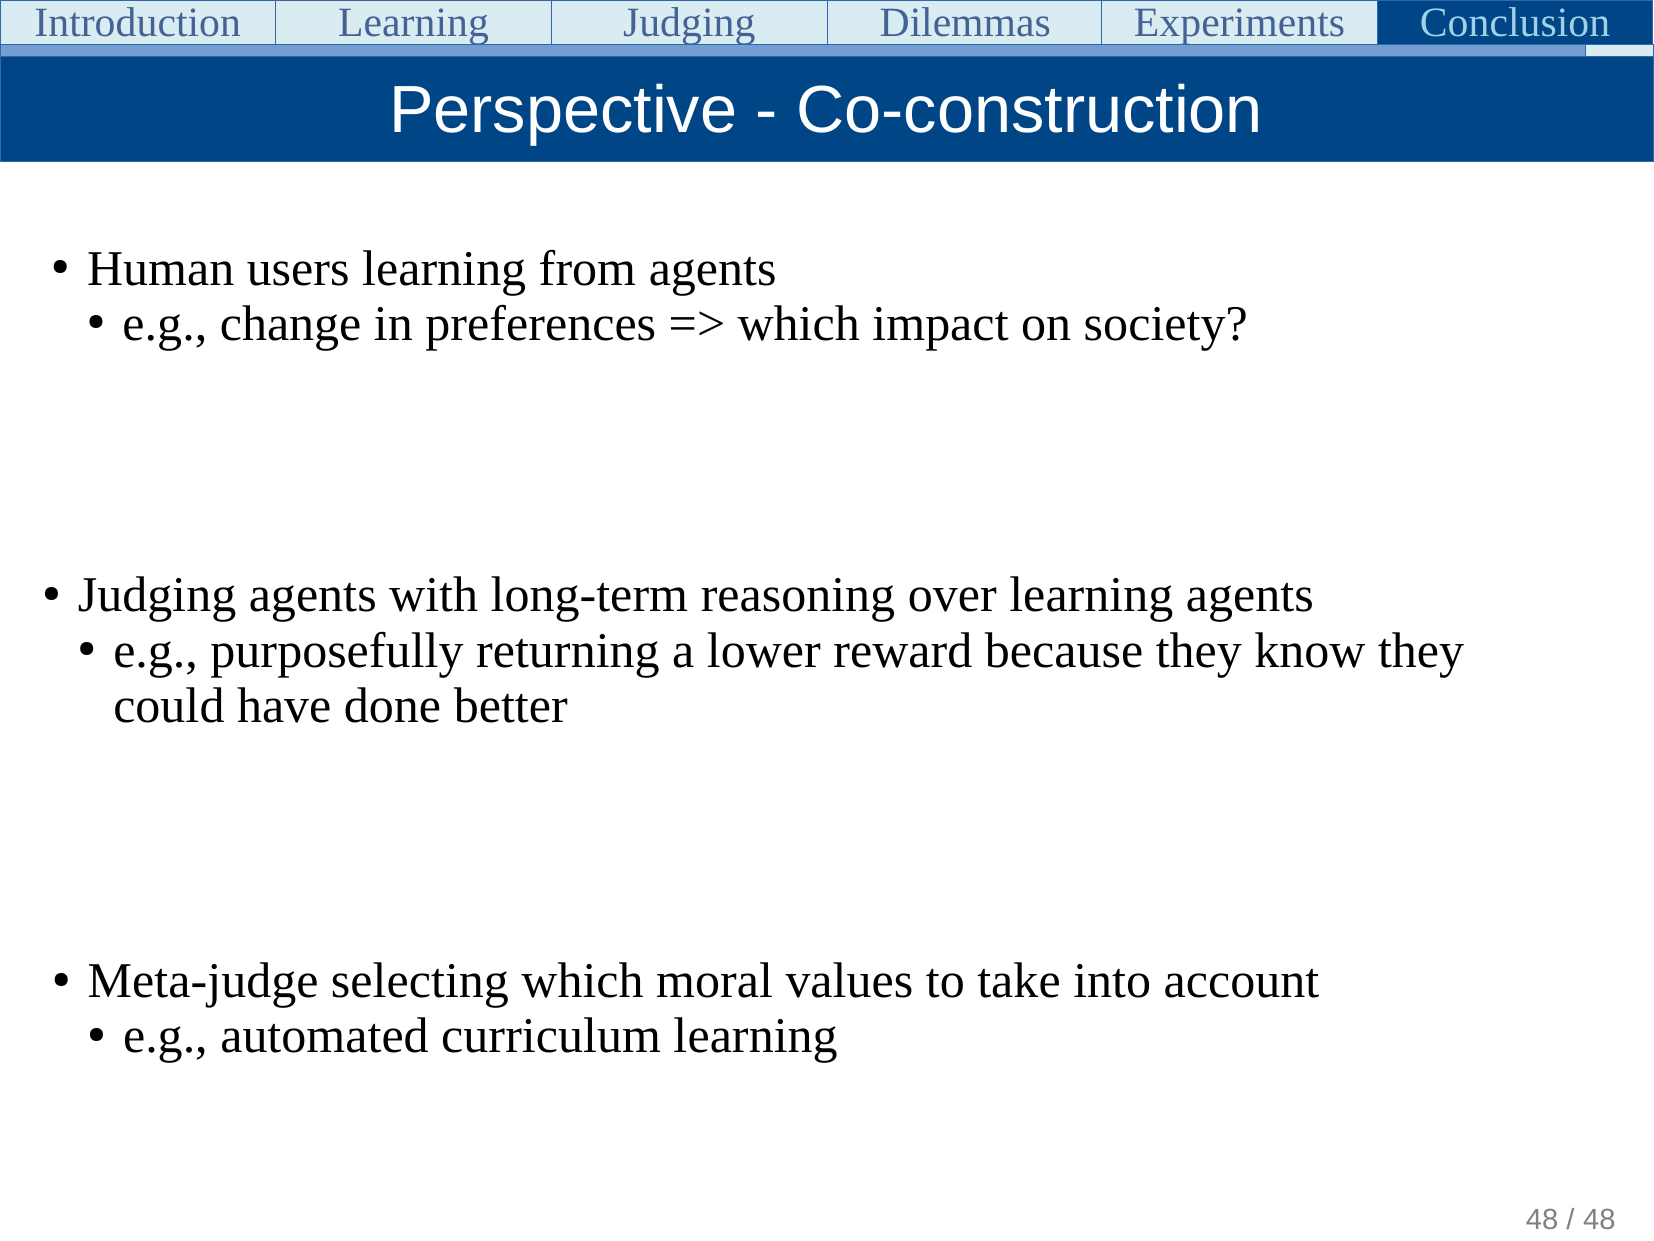

# Perspective - Co-construction
Human users learning from agents
e.g., change in preferences => which impact on society?
Judging agents with long-term reasoning over learning agents
e.g., purposefully returning a lower reward because they know they
could have done better
Meta-judge selecting which moral values to take into account
e.g., automated curriculum learning